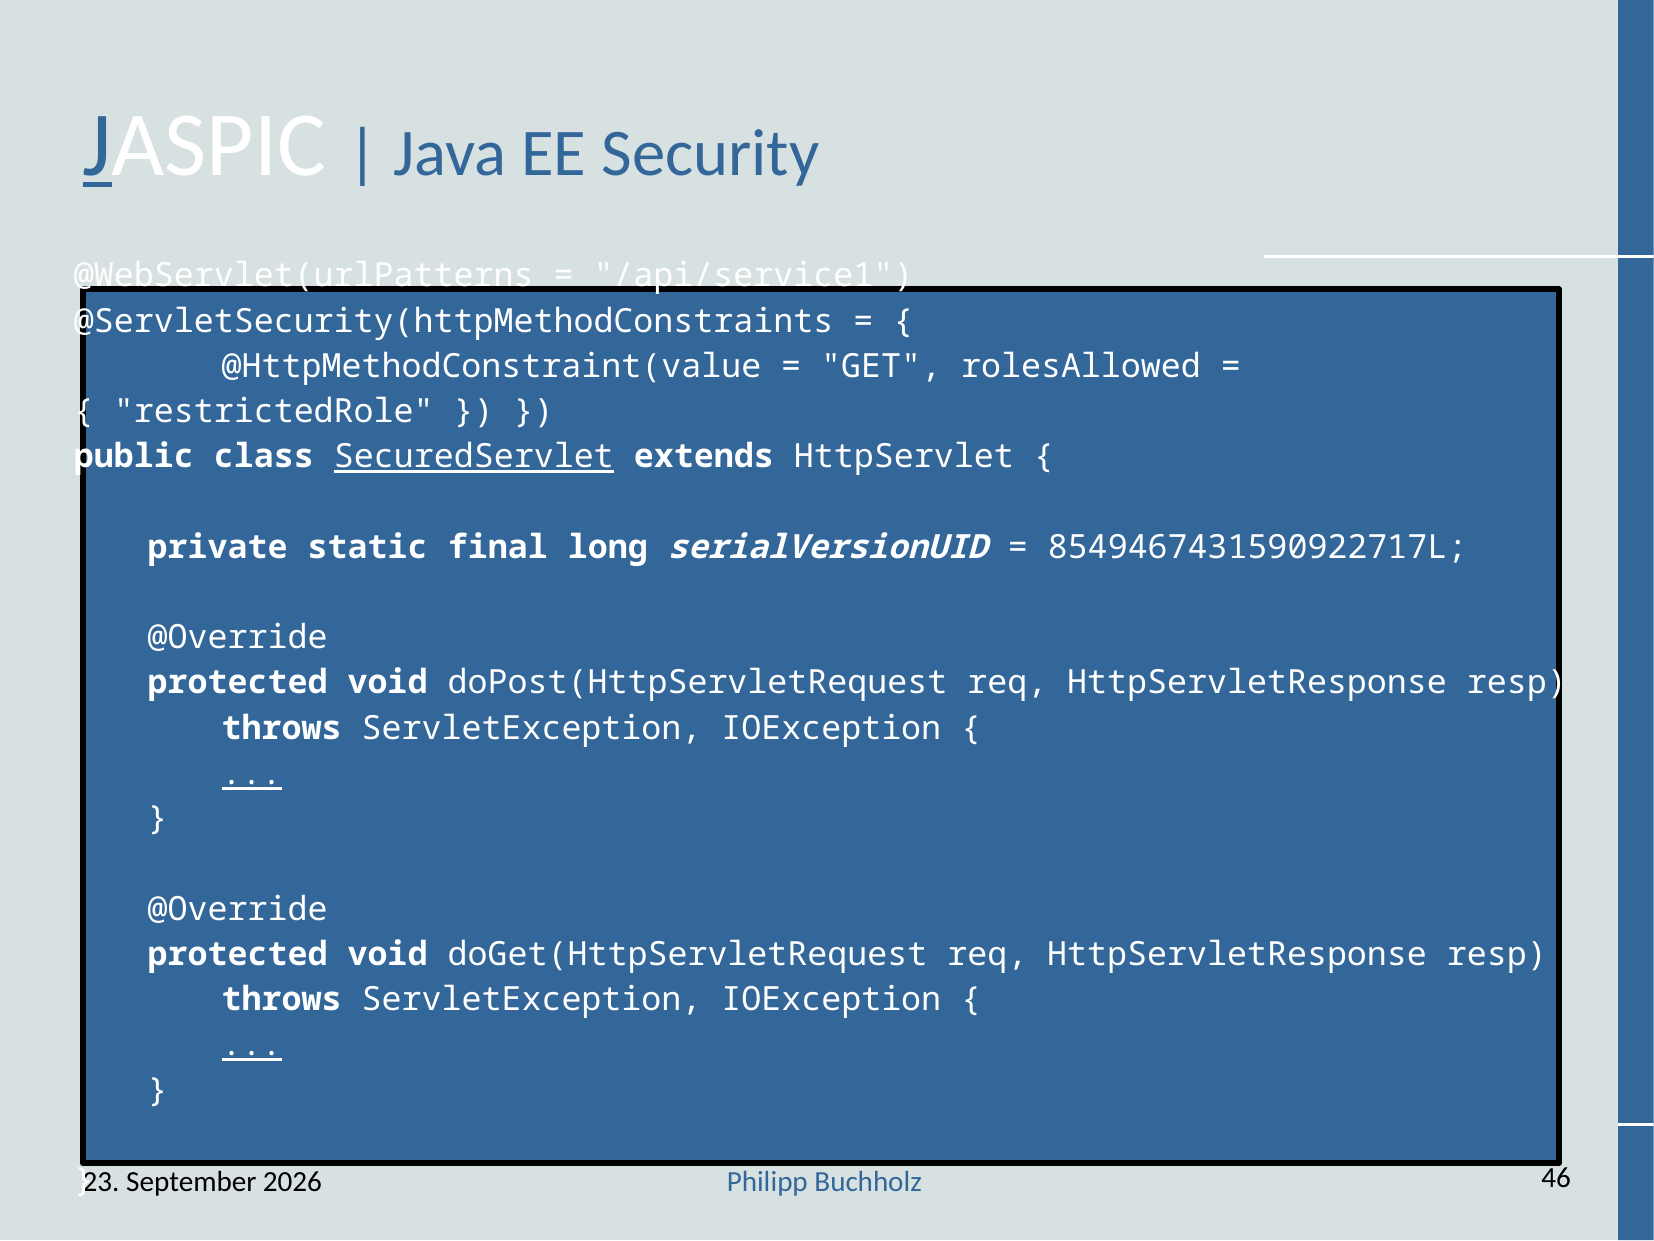

# JASPIC | Java EE Security
@WebServlet(urlPatterns = "/api/service1")
@ServletSecurity(httpMethodConstraints = {
		@HttpMethodConstraint(value = "GET", rolesAllowed =
{ "restrictedRole" }) })
public class SecuredServlet extends HttpServlet {
	private static final long serialVersionUID = 8549467431590922717L;
	@Override
	protected void doPost(HttpServletRequest req, HttpServletResponse resp)
 		throws ServletException, IOException {
		...
	}
	@Override
	protected void doGet(HttpServletRequest req, HttpServletResponse resp)
		throws ServletException, IOException {
		...
	}
}
46